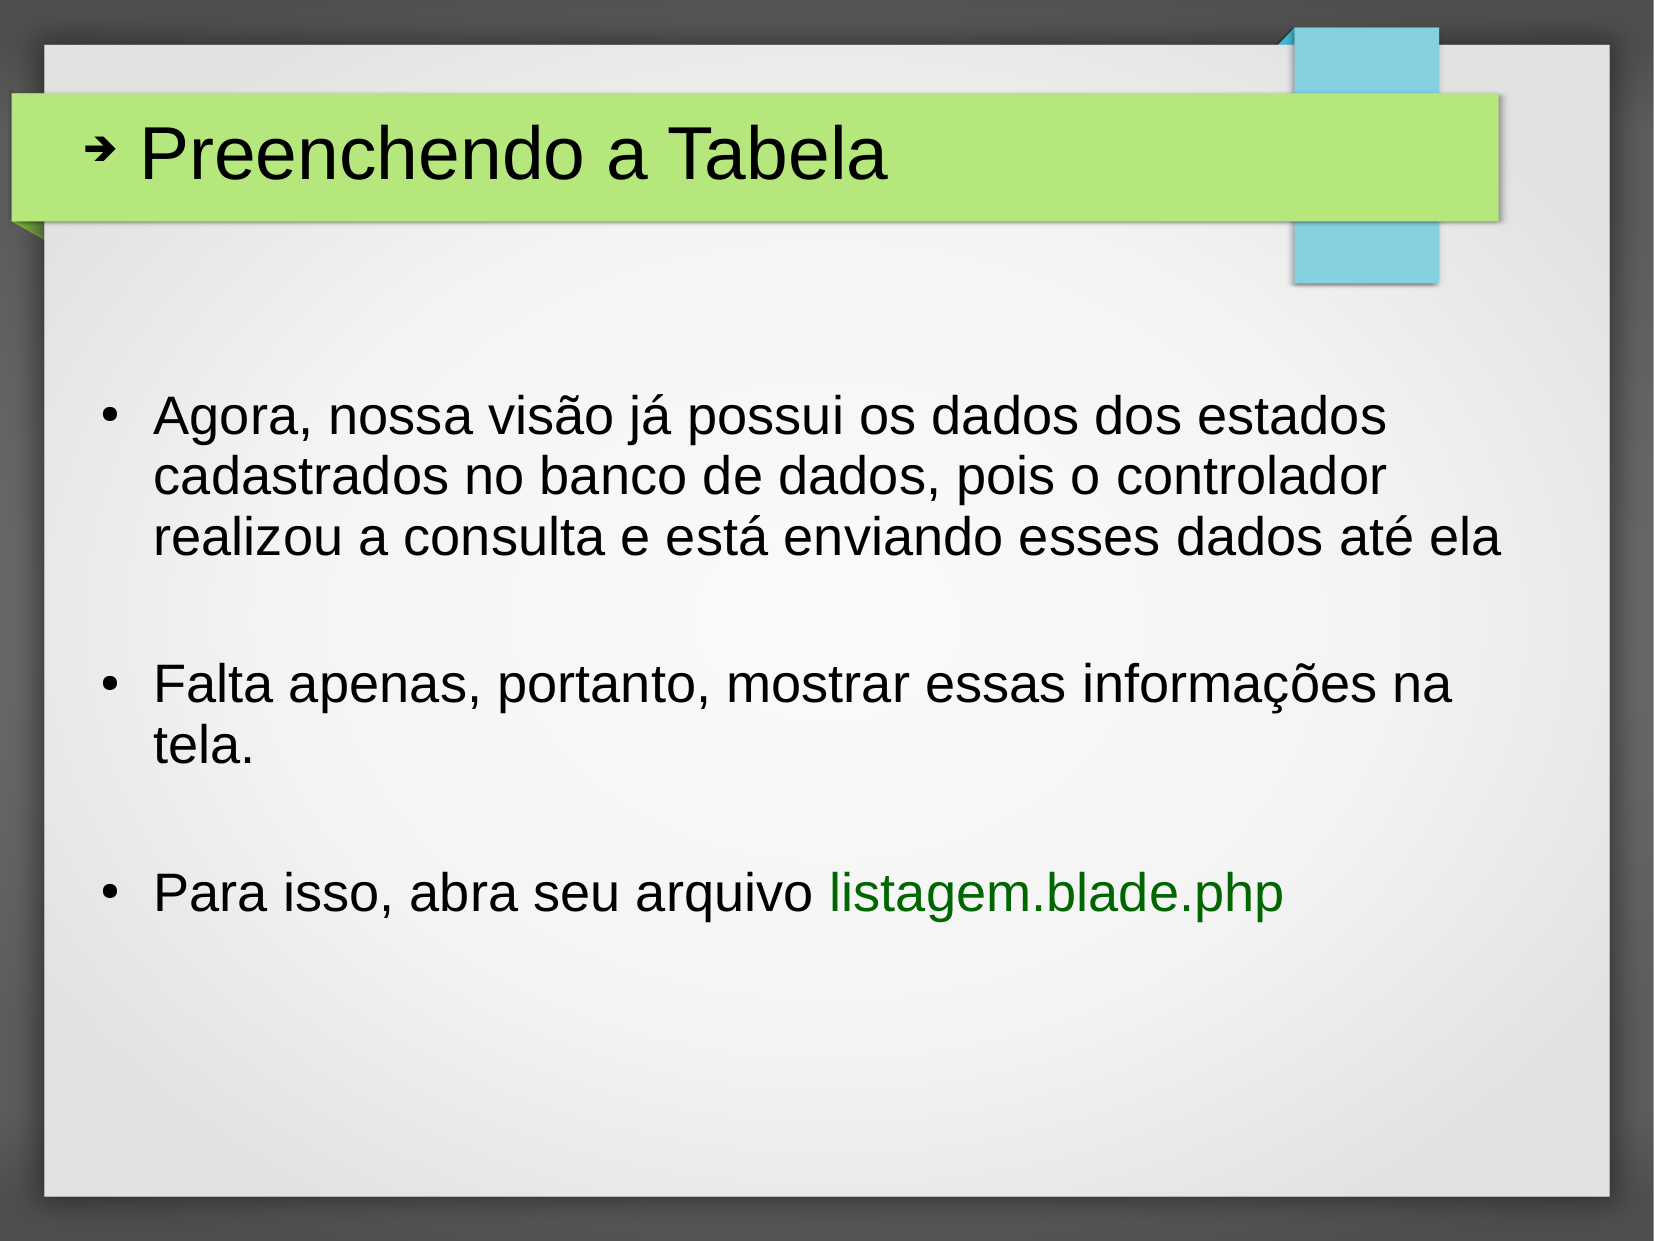

# Preenchendo a Tabela
Agora, nossa visão já possui os dados dos estados cadastrados no banco de dados, pois o controlador realizou a consulta e está enviando esses dados até ela
Falta apenas, portanto, mostrar essas informações na tela.
Para isso, abra seu arquivo listagem.blade.php